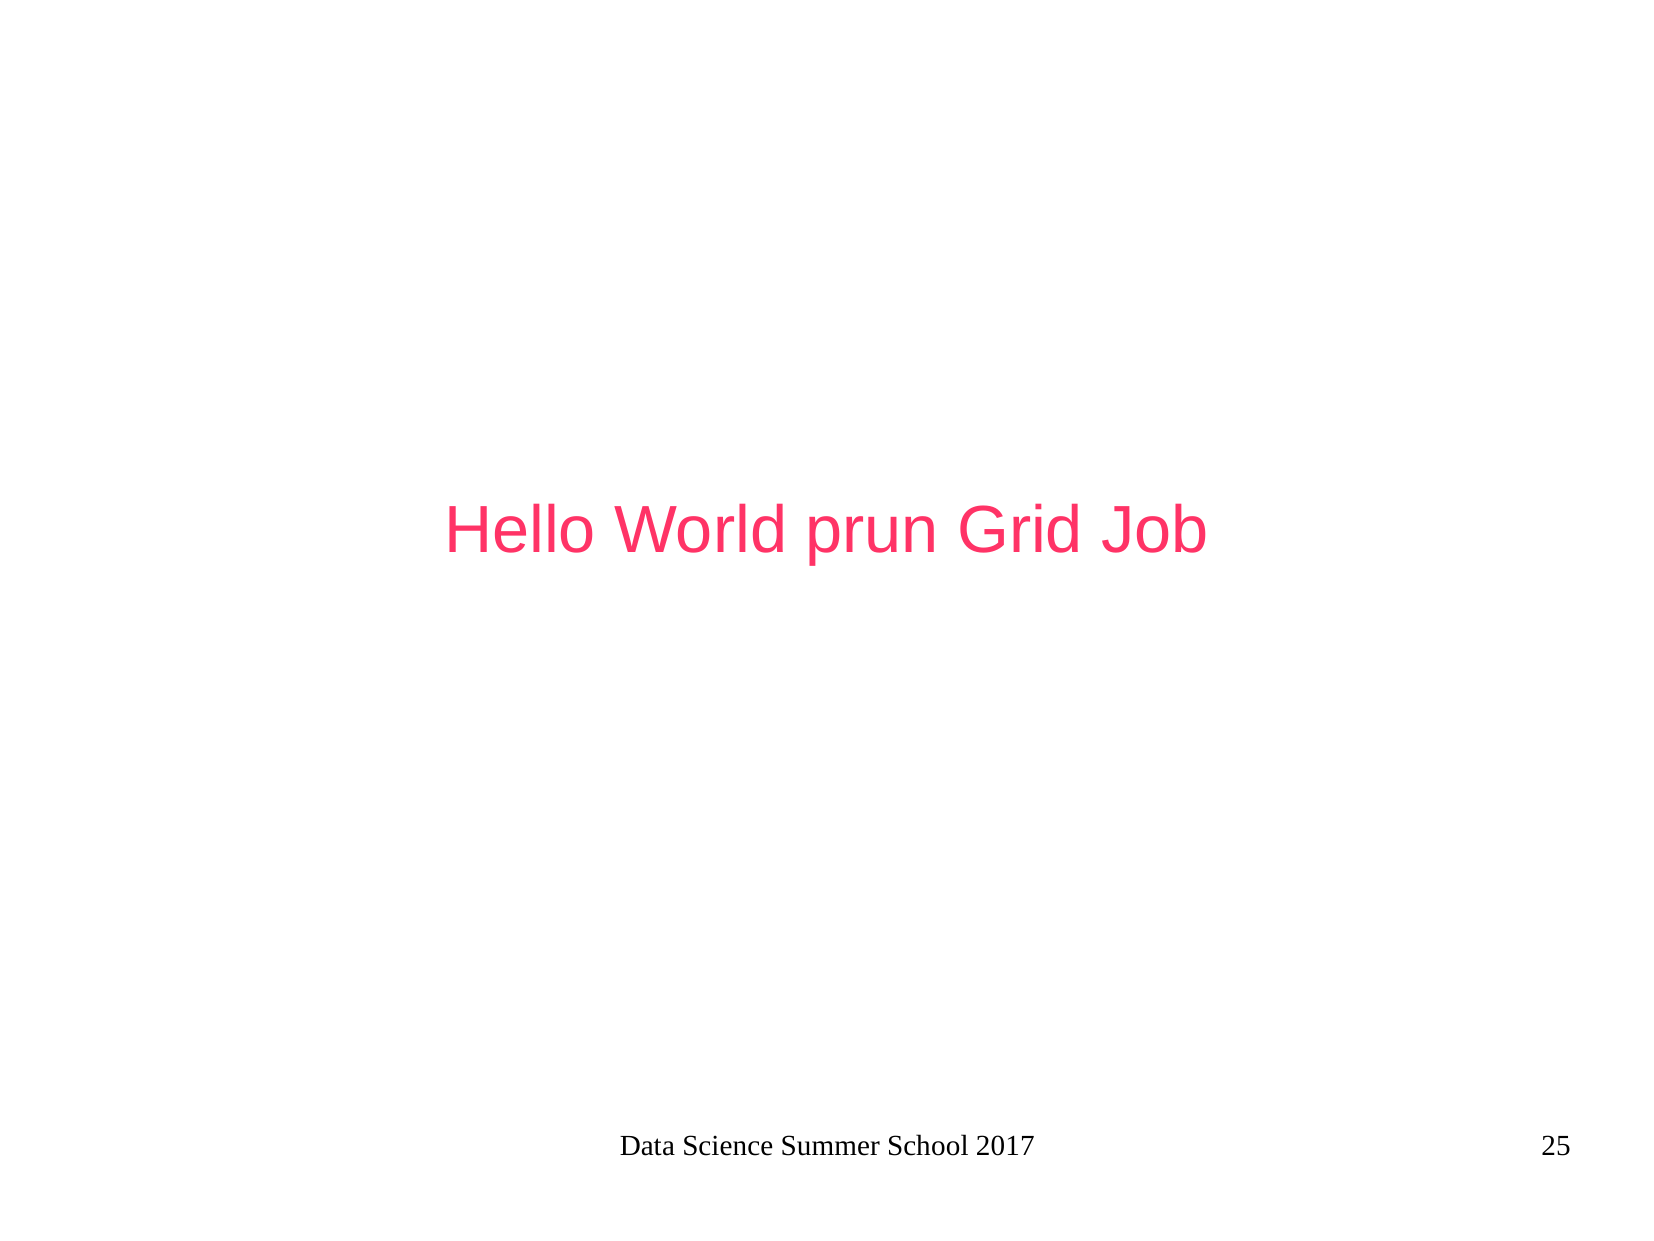

# Hello World prun Grid Job
Data Science Summer School 2017
25